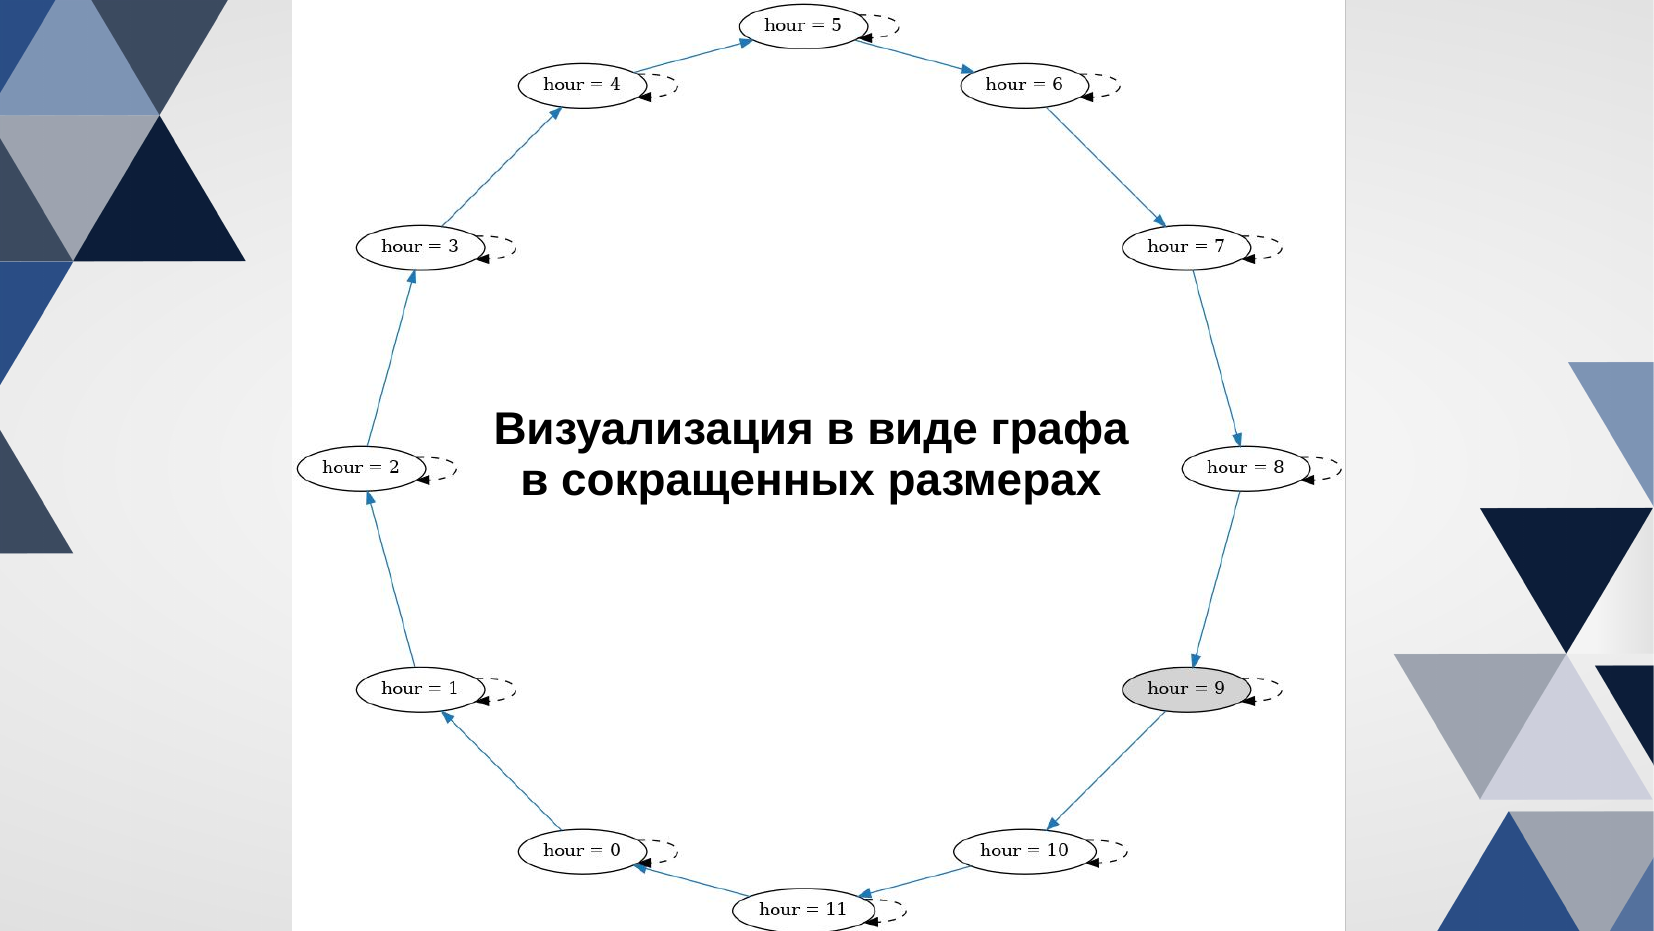

# Визуализация в виде графа в сокращенных размерах